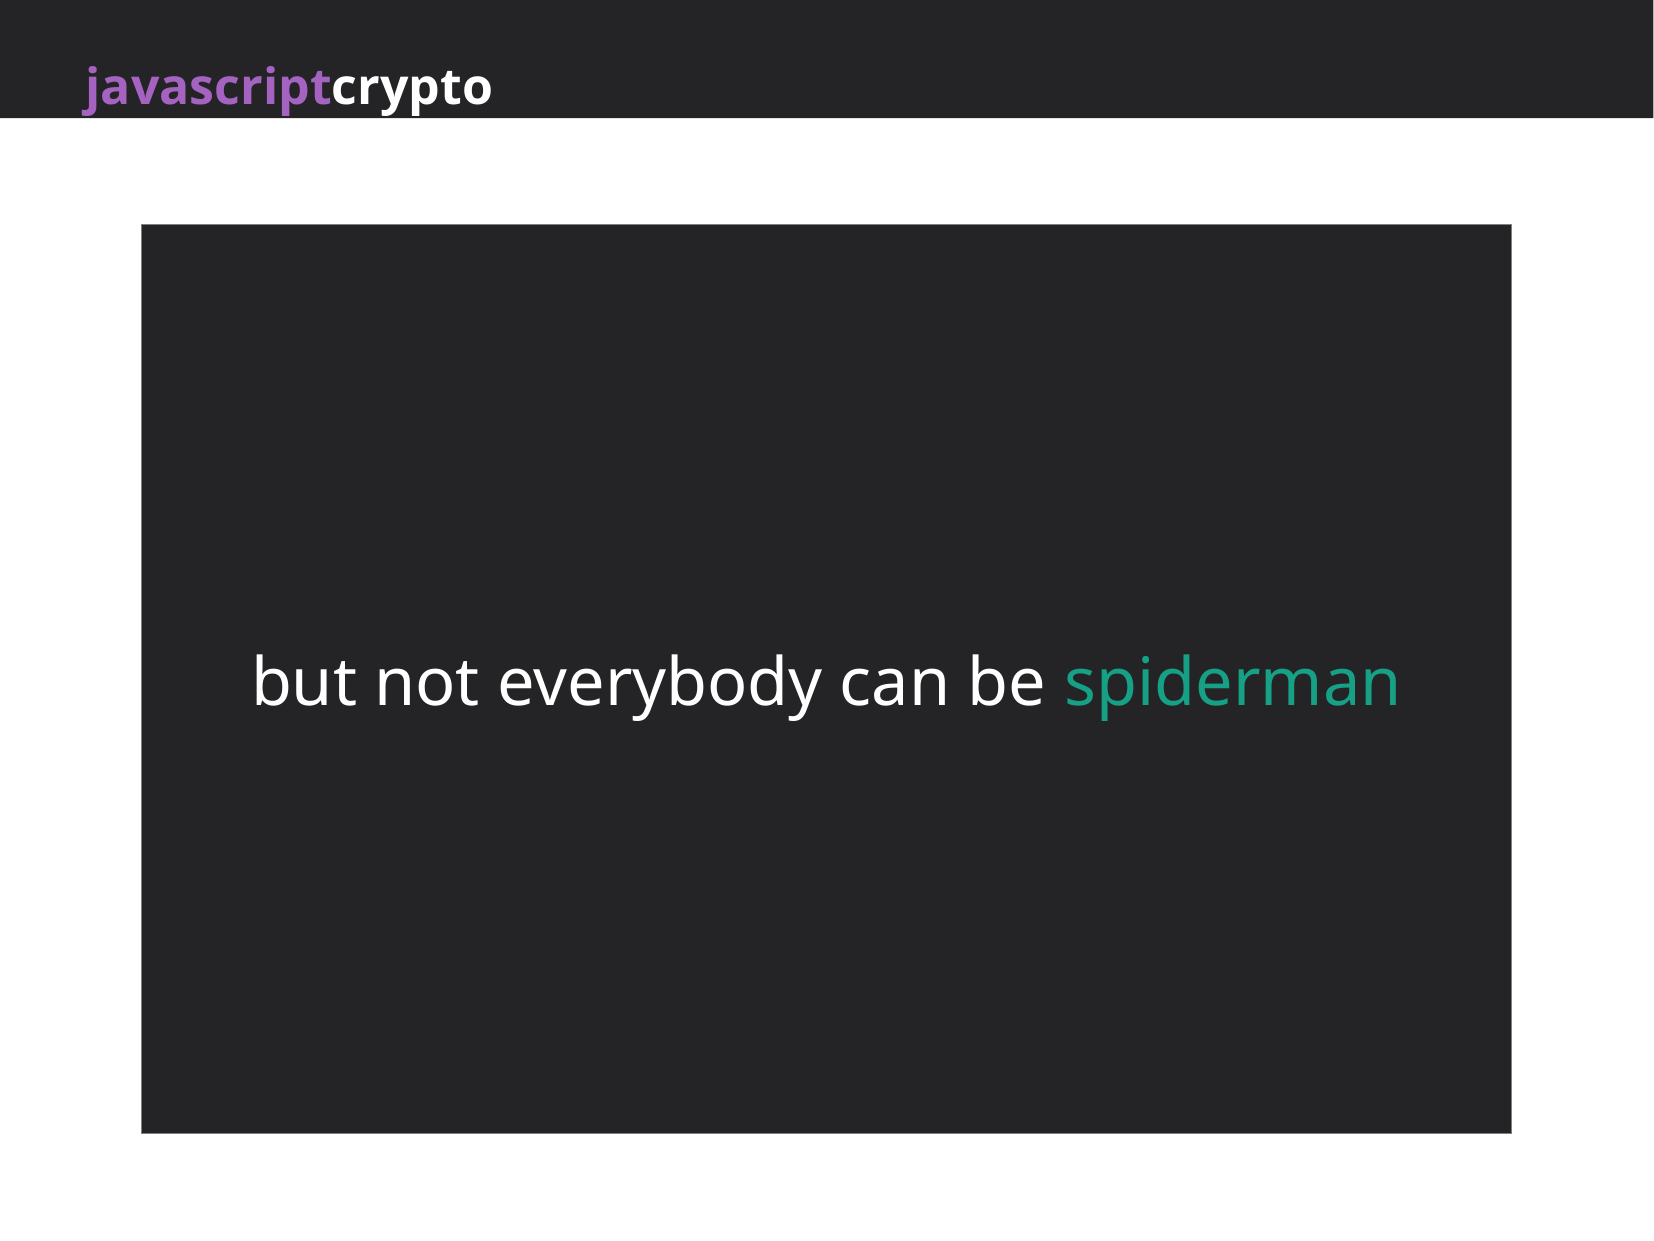

javascriptcrypto
but not everybody can be spiderman